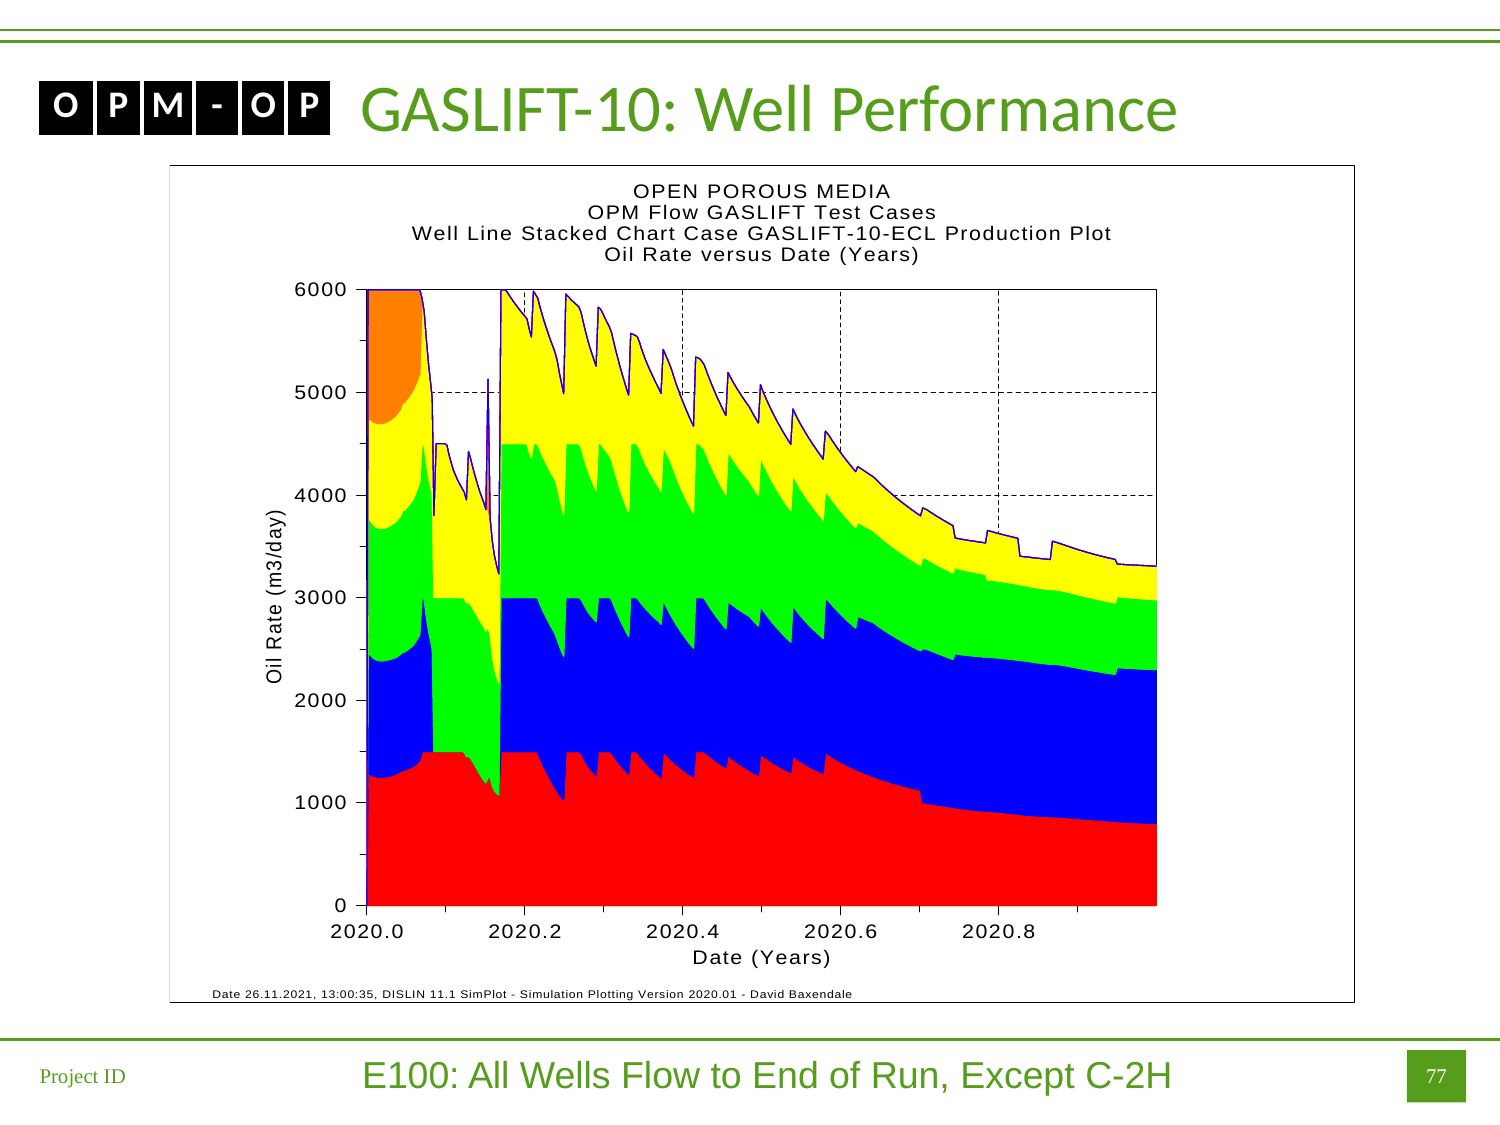

# GASLIFT-10: Well Performance
E100: All Wells Flow to End of Run, Except C-2H
Project ID
77